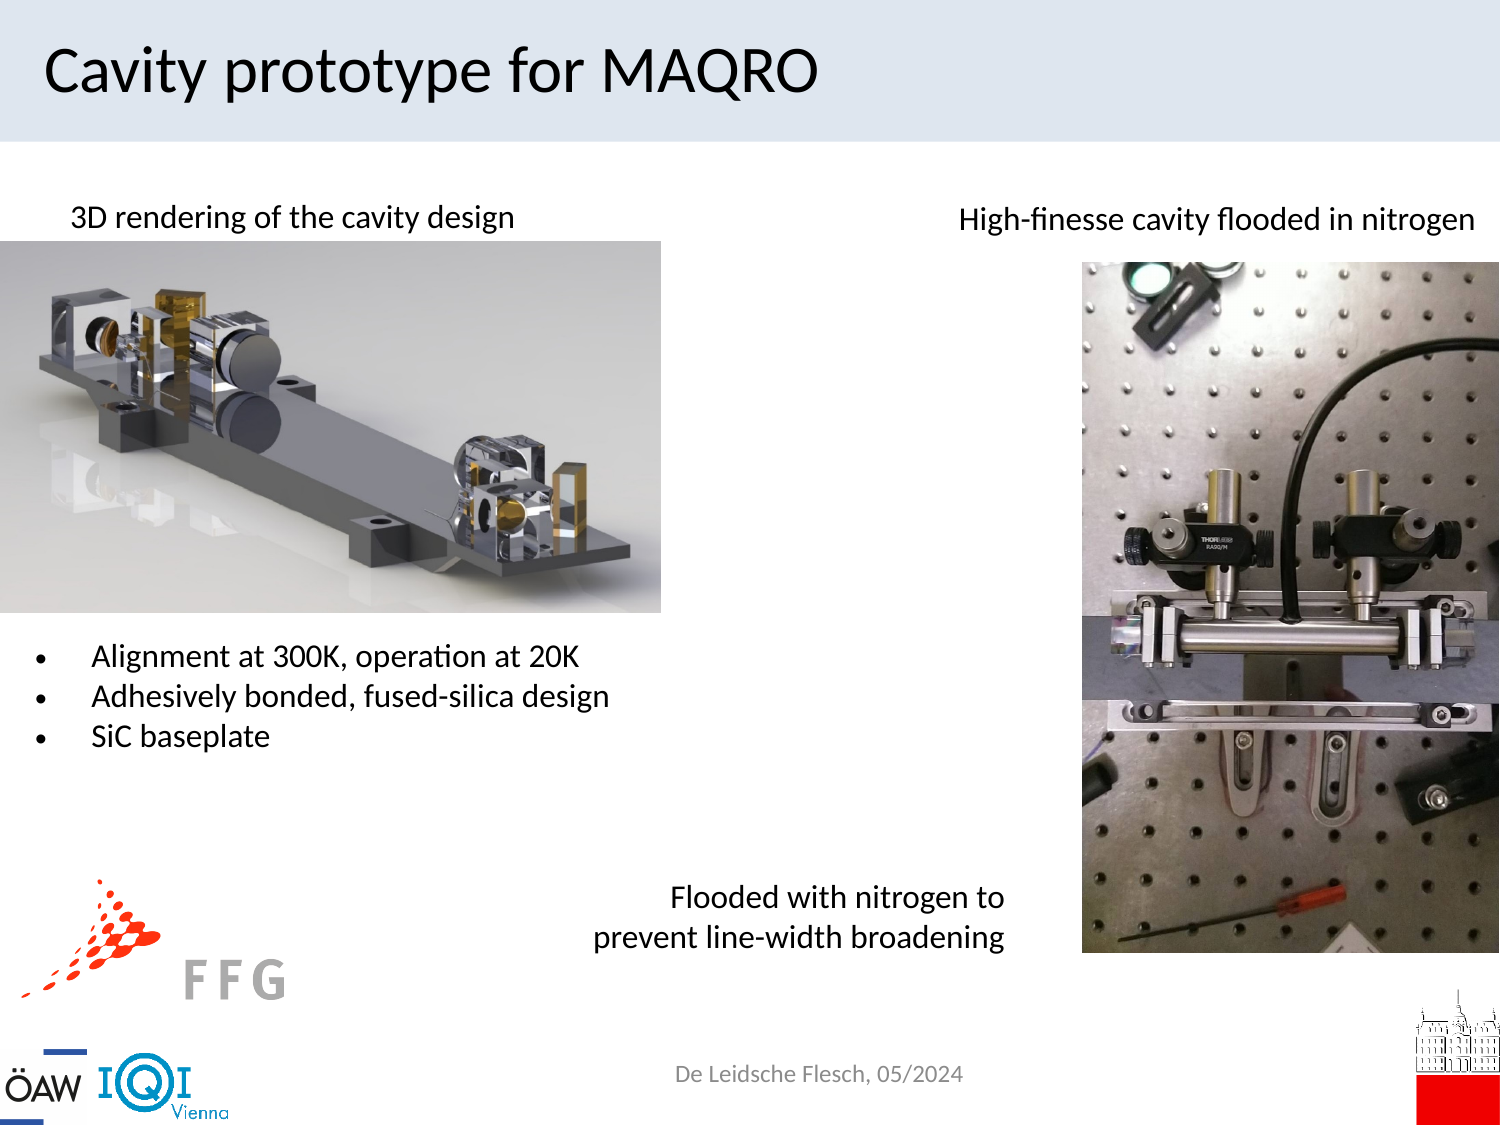

Cavity prototype for MAQRO
3D rendering of the cavity design
High-finesse cavity flooded in nitrogen
# Alignment at 300K, operation at 20K
Adhesively bonded, fused-silica design
SiC baseplate
Flooded with nitrogen to
prevent line-width broadening
De Leidsche Flesch, 05/2024